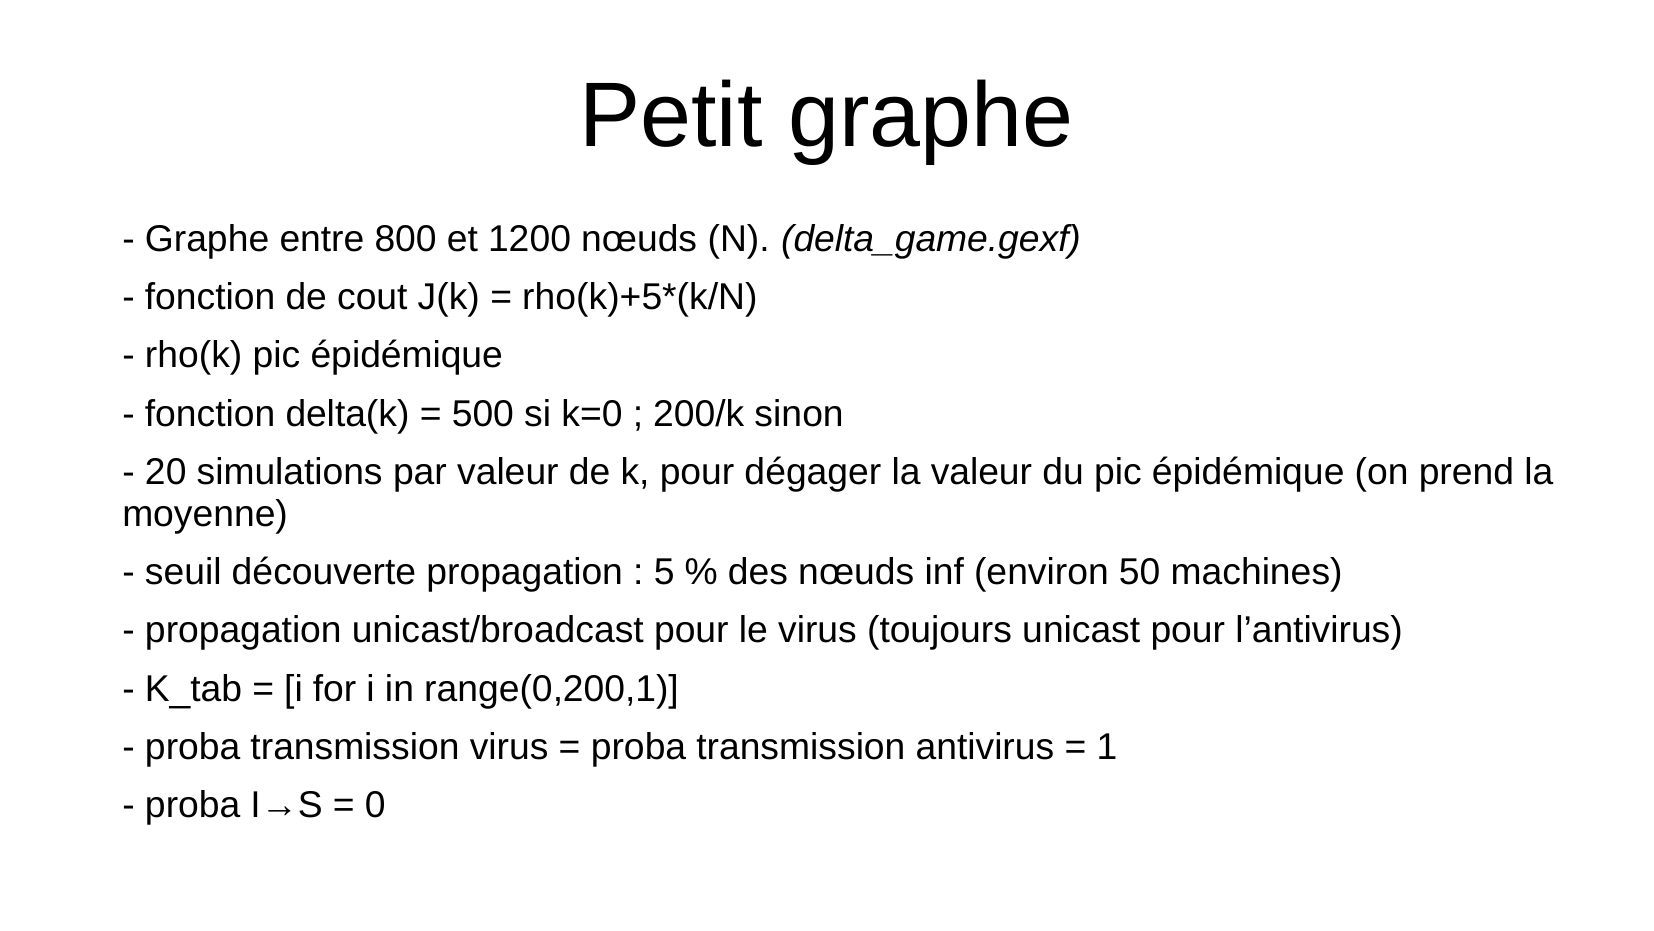

# Petit graphe
- Graphe entre 800 et 1200 nœuds (N). (delta_game.gexf)
- fonction de cout J(k) = rho(k)+5*(k/N)
- rho(k) pic épidémique
- fonction delta(k) = 500 si k=0 ; 200/k sinon
- 20 simulations par valeur de k, pour dégager la valeur du pic épidémique (on prend la moyenne)
- seuil découverte propagation : 5 % des nœuds inf (environ 50 machines)
- propagation unicast/broadcast pour le virus (toujours unicast pour l’antivirus)
- K_tab = [i for i in range(0,200,1)]
- proba transmission virus = proba transmission antivirus = 1
- proba I→S = 0